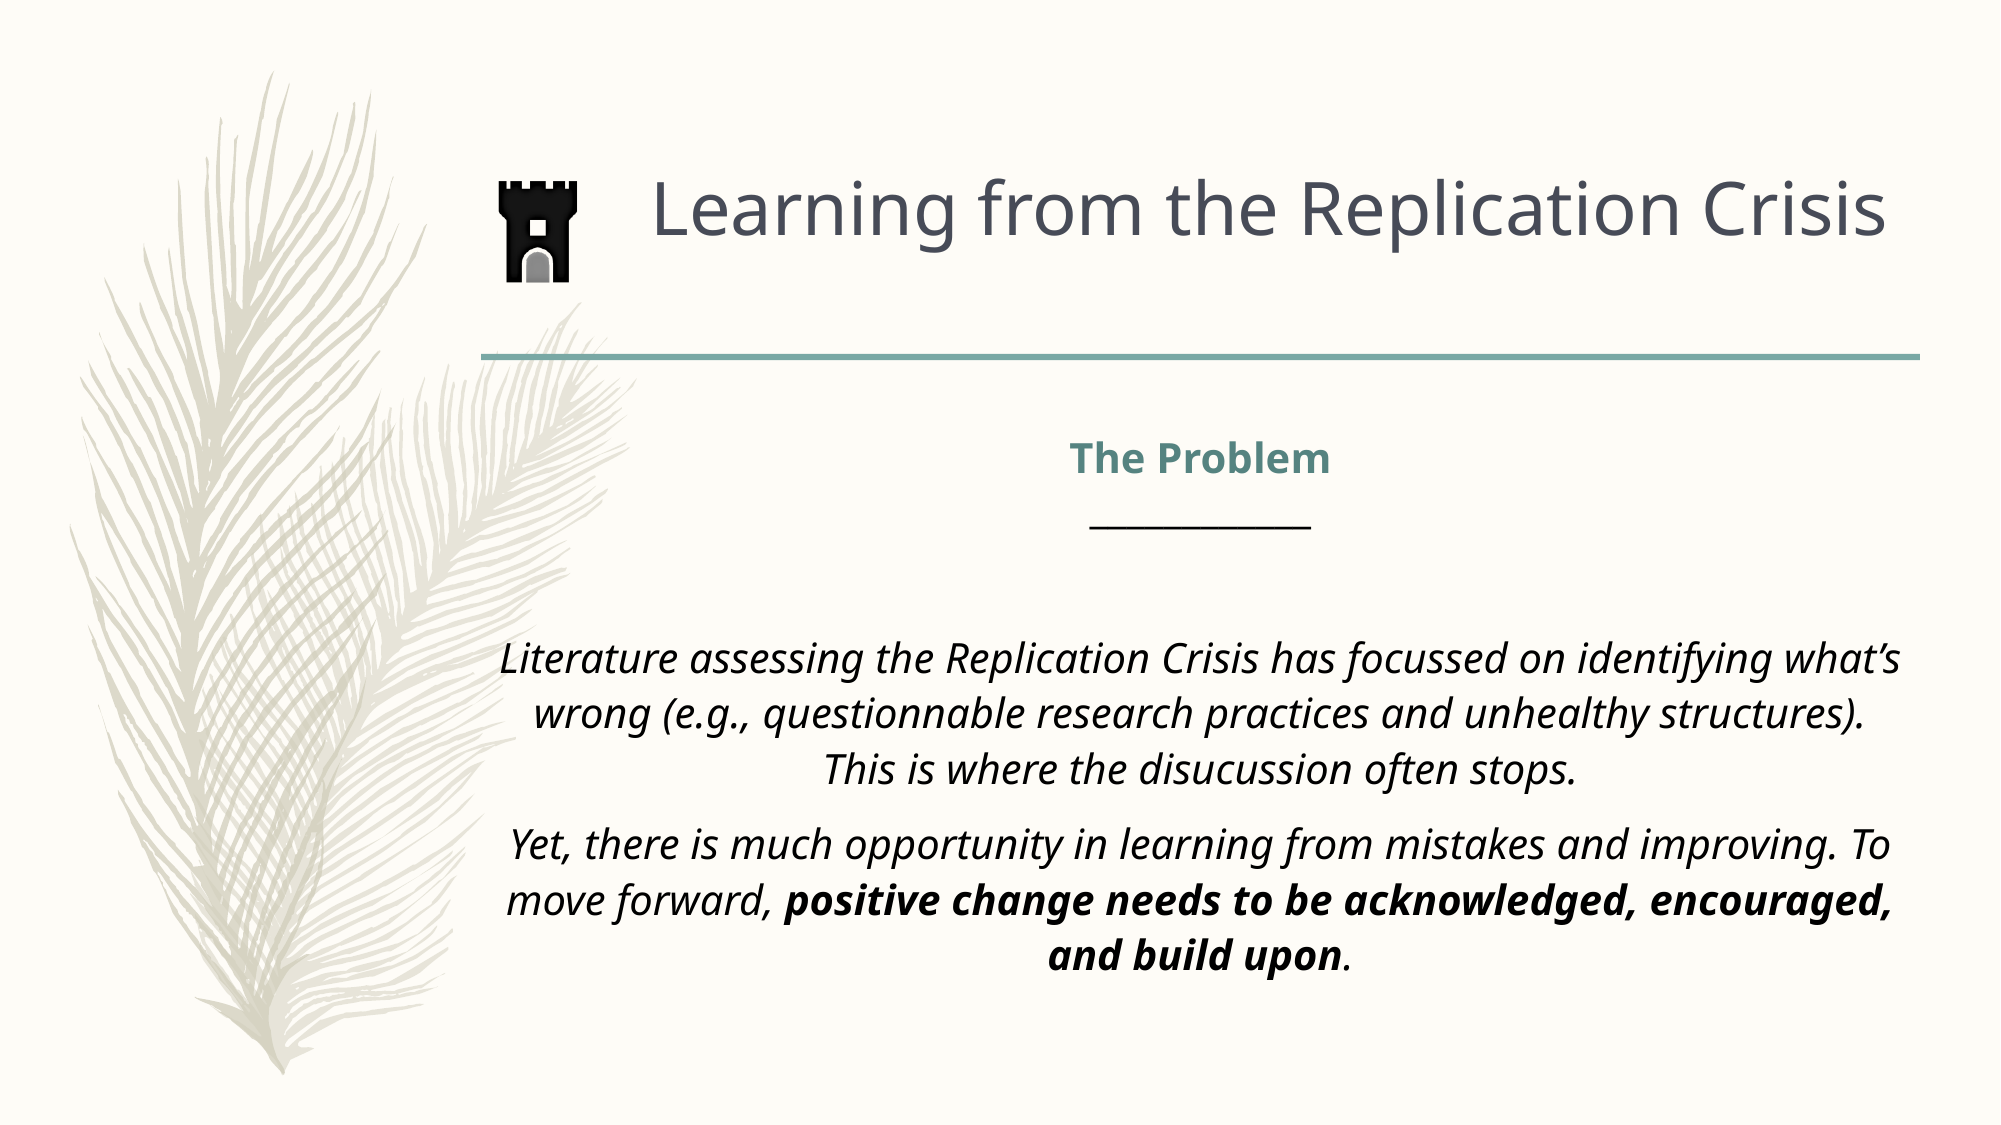

# Learning from the Replication Crisis
The Problem
____________
Literature assessing the Replication Crisis has focussed on identifying what’s wrong (e.g., questionnable research practices and unhealthy structures). This is where the disucussion often stops.
Yet, there is much opportunity in learning from mistakes and improving. To move forward, positive change needs to be acknowledged, encouraged, and build upon.